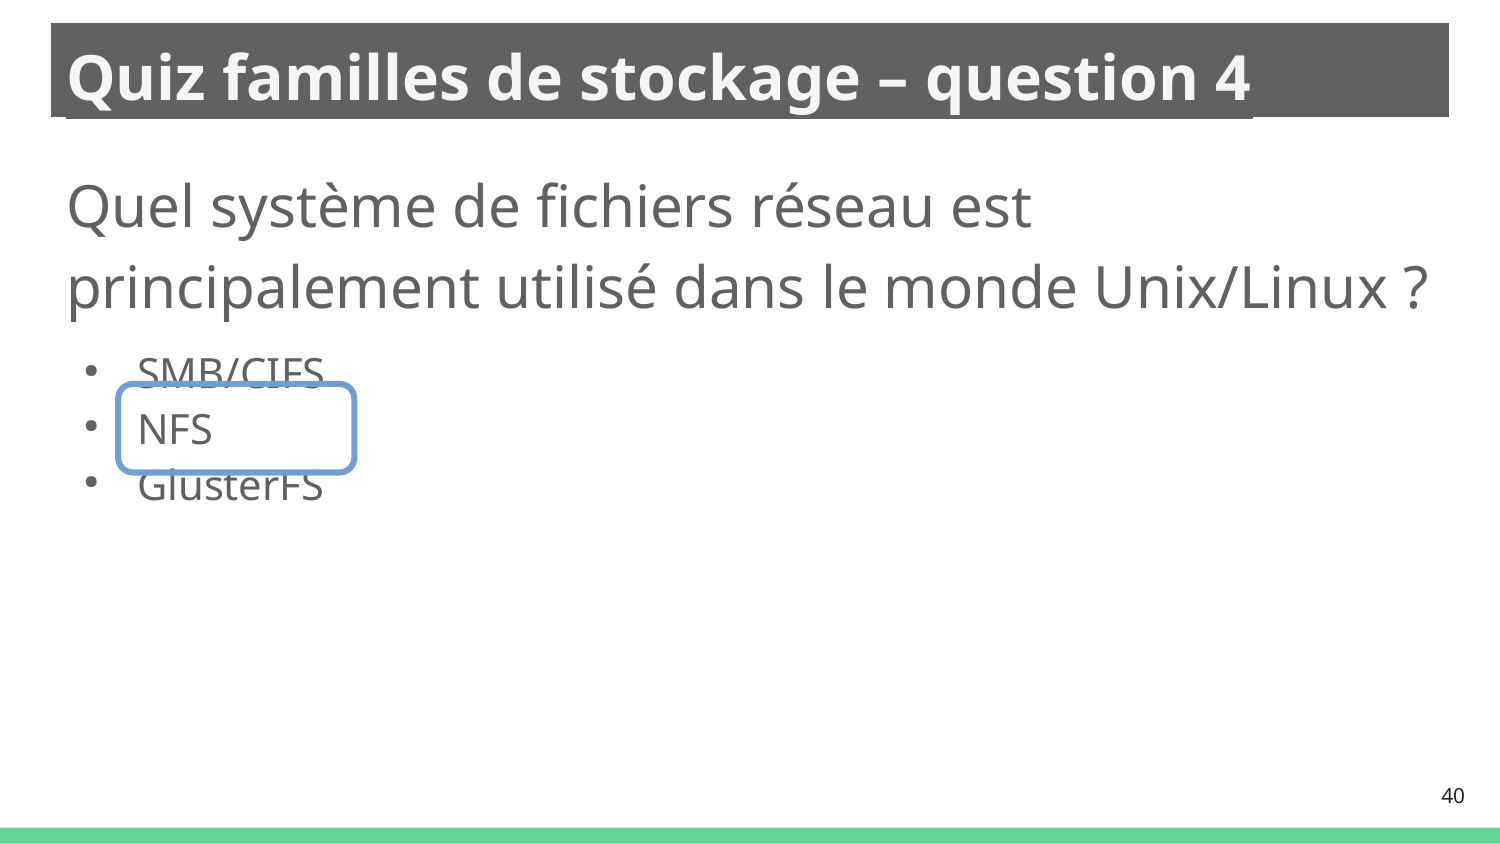

Quiz familles de stockage – question 4
# Quel système de fichiers réseau est principalement utilisé dans le monde Unix/Linux ?
SMB/CIFS
NFS
GlusterFS